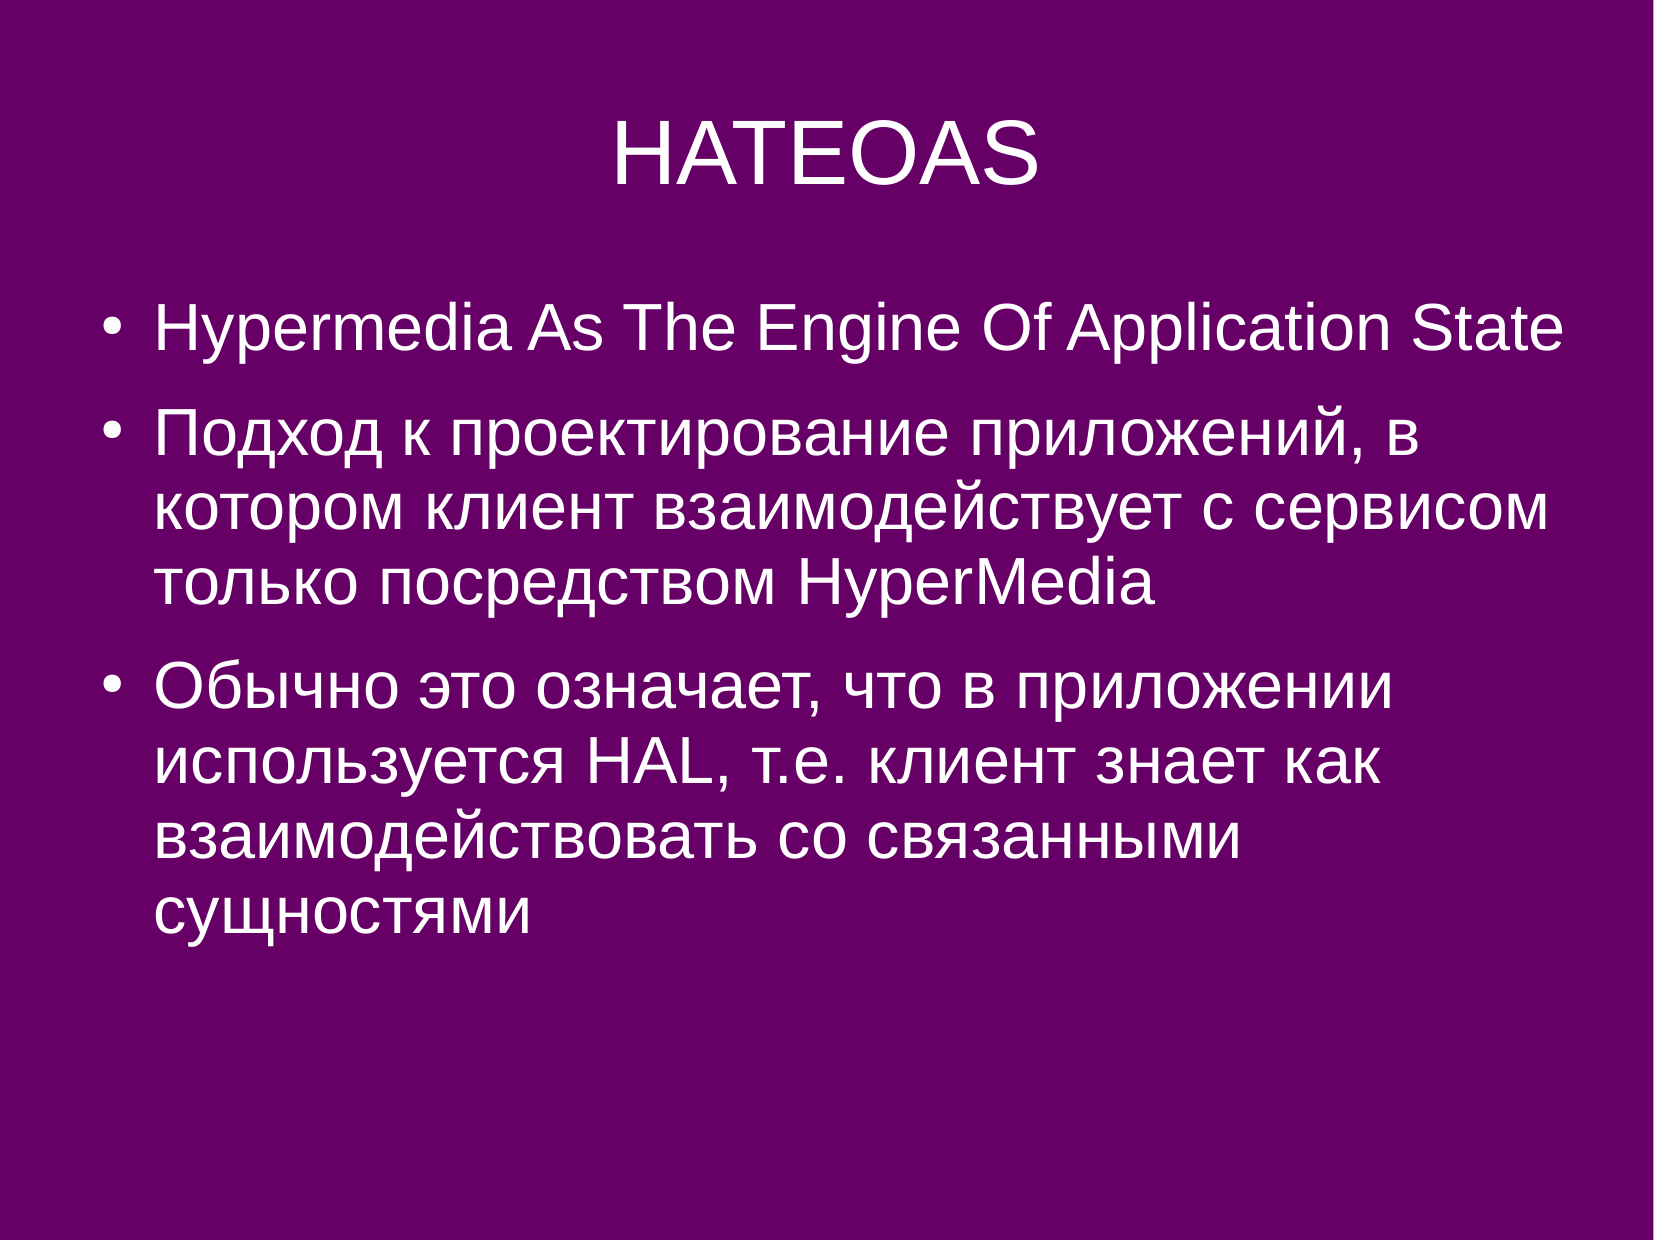

# HATEOAS
Hypermedia As The Engine Of Application State
Подход к проектирование приложений, в котором клиент взаимодействует с сервисом только посредством HyperMedia
Обычно это означает, что в приложении используется HAL, т.е. клиент знает как взаимодействовать со связанными сущностями